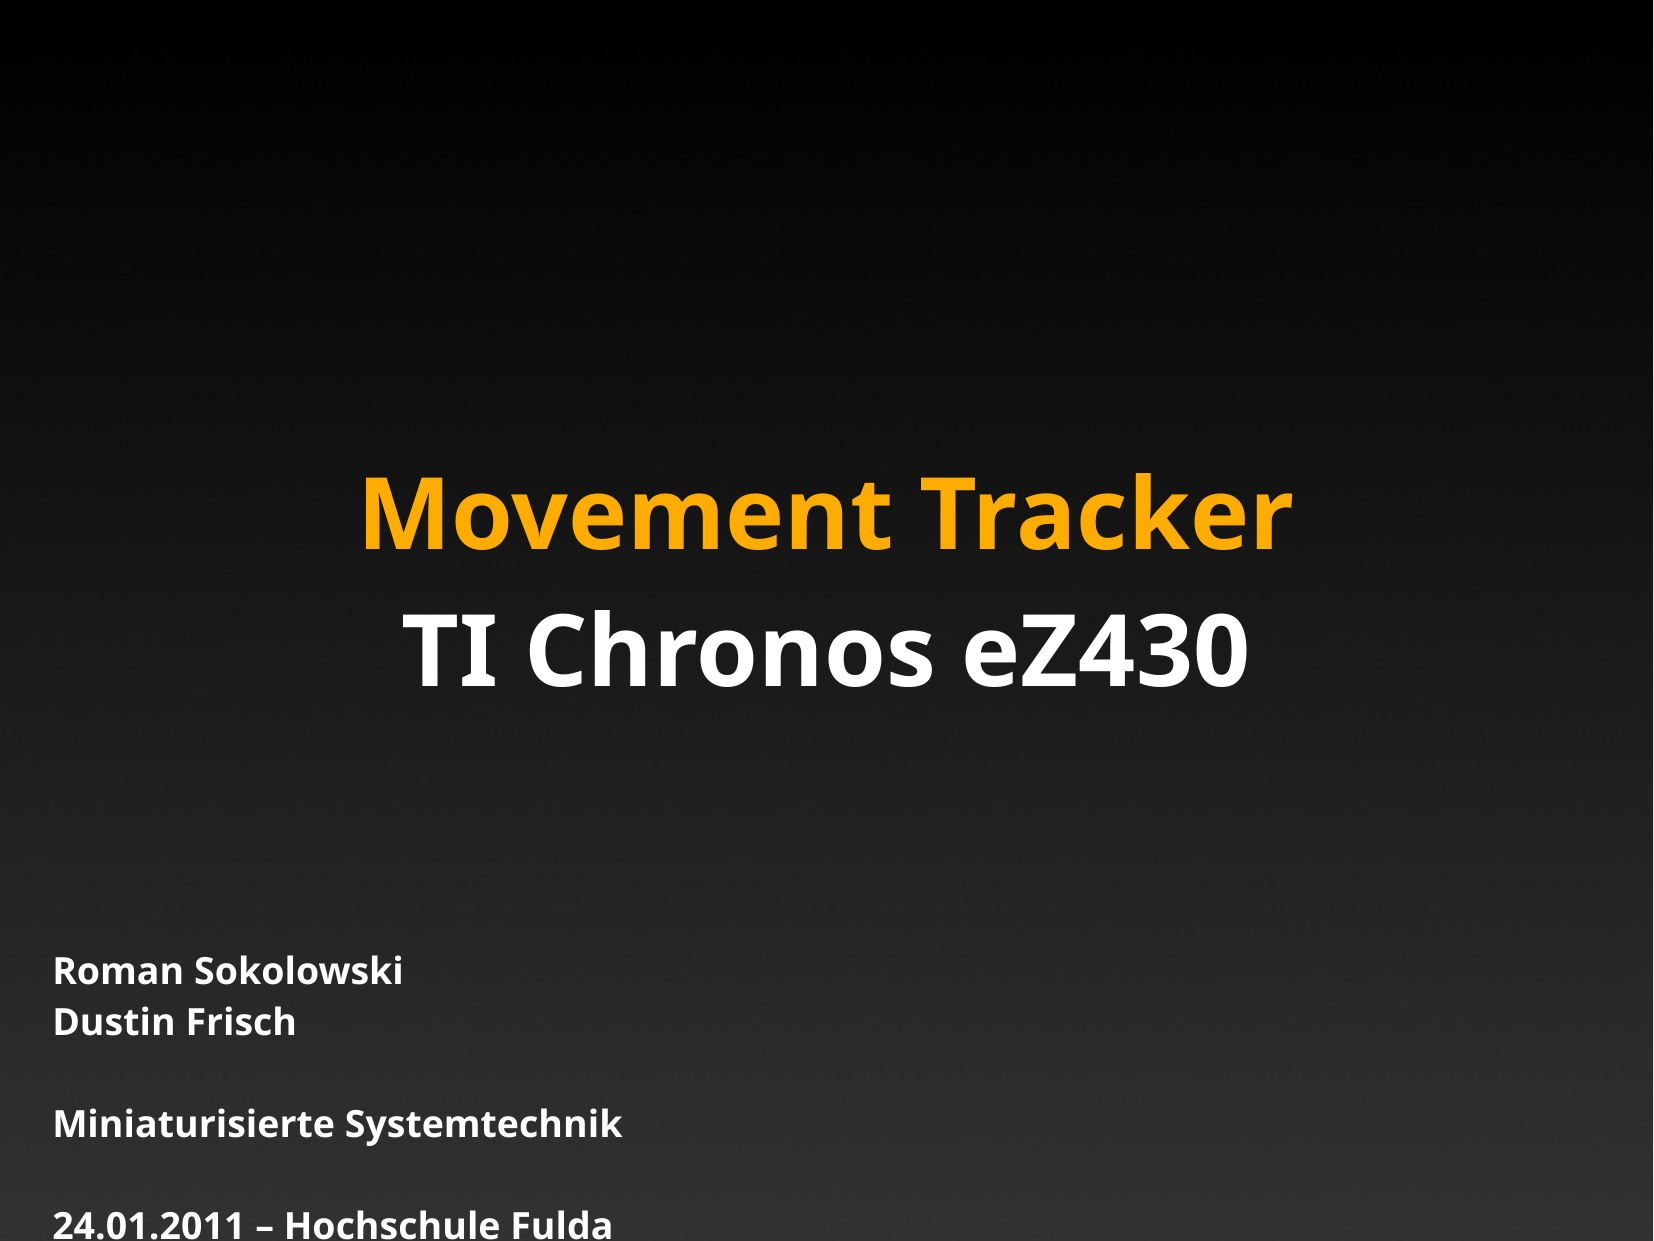

# Movement Tracker
TI Chronos eZ430
Roman Sokolowski
Dustin Frisch
Miniaturisierte Systemtechnik
24.01.2011 – Hochschule Fulda